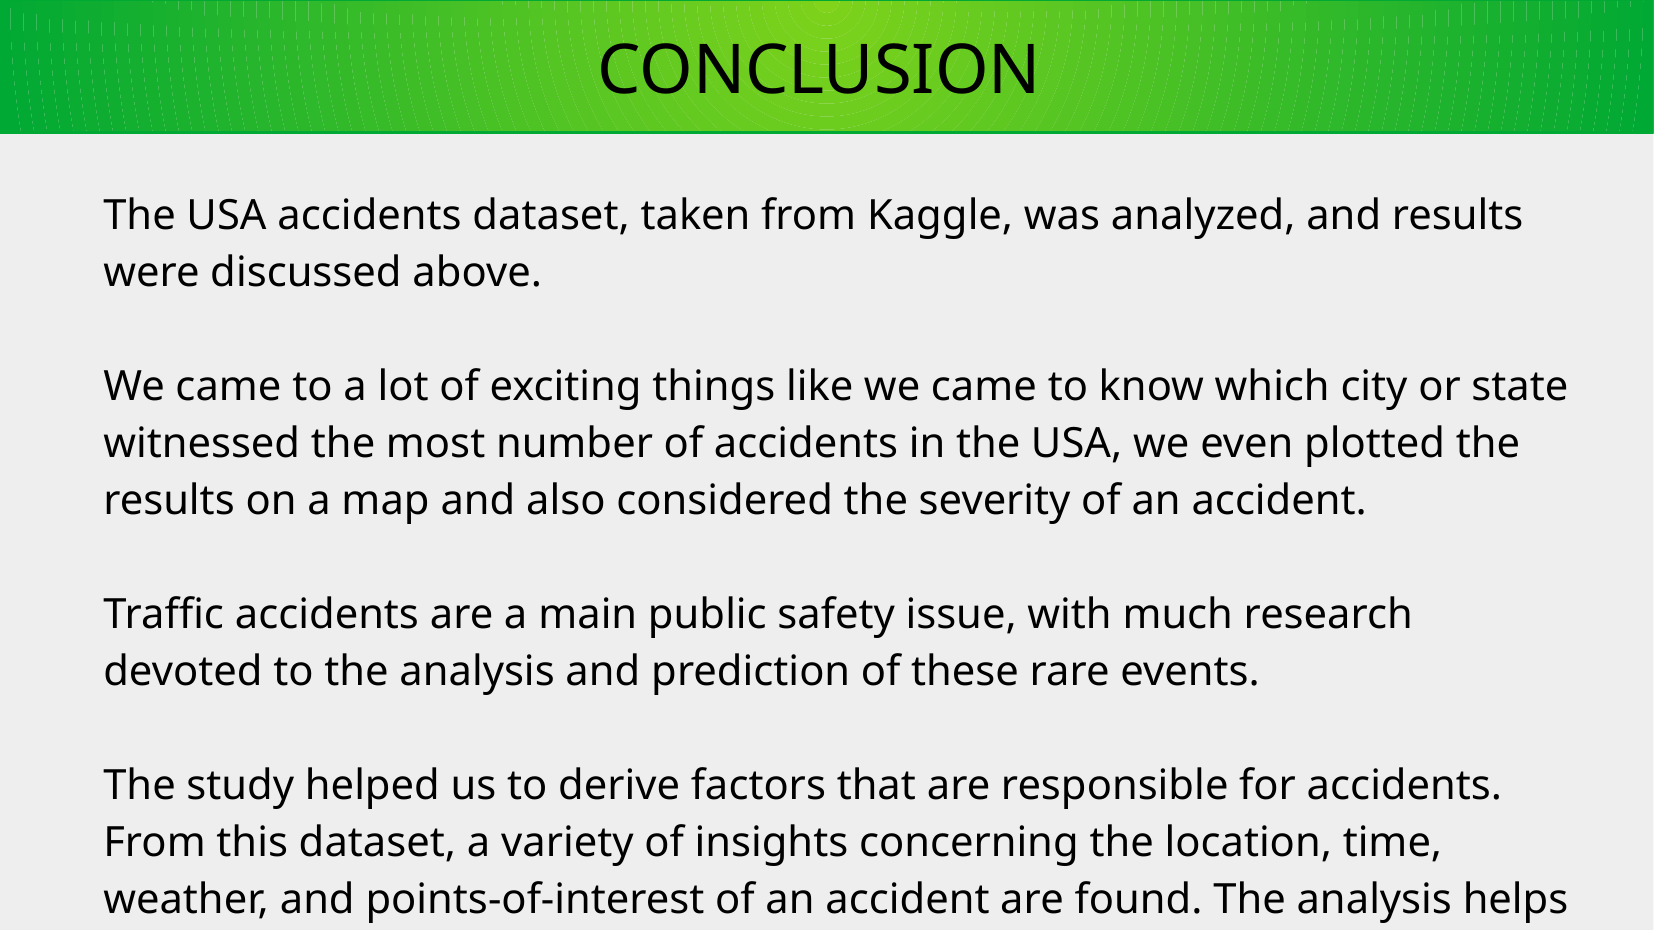

# CONCLUSION
The USA accidents dataset, taken from Kaggle, was analyzed, and results were discussed above.
We came to a lot of exciting things like we came to know which city or state witnessed the most number of accidents in the USA, we even plotted the results on a map and also considered the severity of an accident.
Traffic accidents are a main public safety issue, with much research
devoted to the analysis and prediction of these rare events.
The study helped us to derive factors that are responsible for accidents. From this dataset, a variety of insights concerning the location, time, weather, and points-of-interest of an accident are found. The analysis helps us understand the best month, day, and
hour of the day to travel. Also, it can help us to predict what are the accidentprone areas in each state.